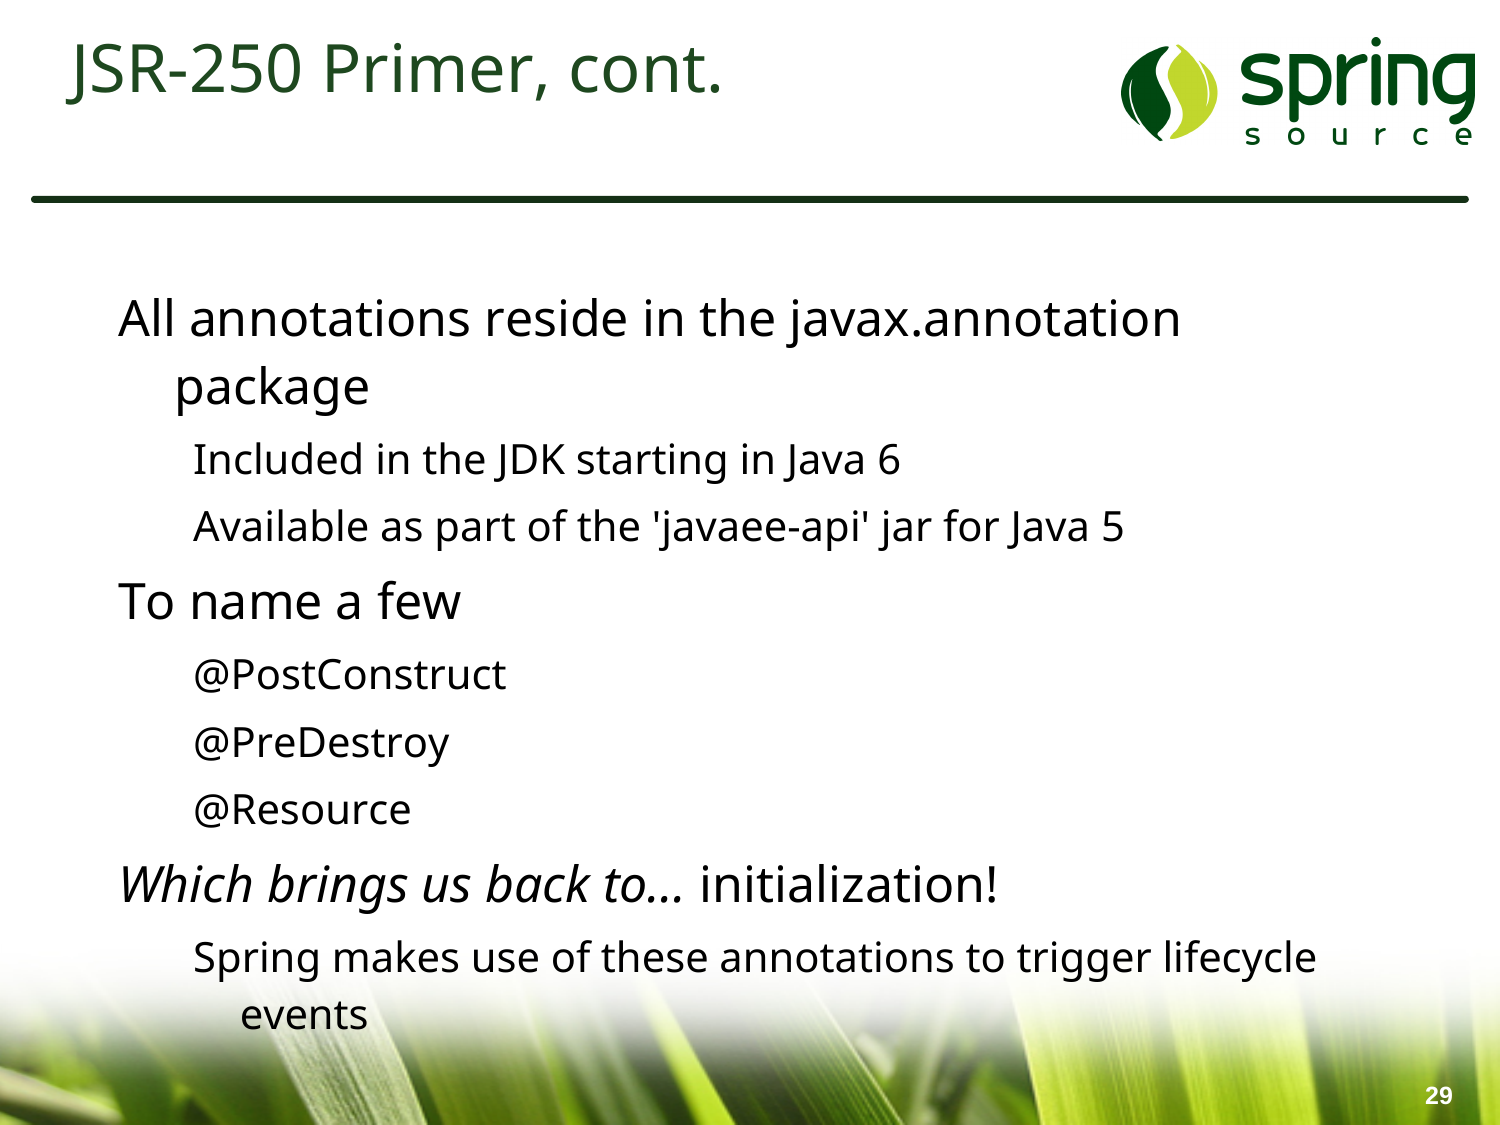

# JSR-250 Primer, cont.
All annotations reside in the javax.annotation package
Included in the JDK starting in Java 6
Available as part of the 'javaee-api' jar for Java 5
To name a few
@PostConstruct
@PreDestroy
@Resource
Which brings us back to... initialization!
Spring makes use of these annotations to trigger lifecycle events